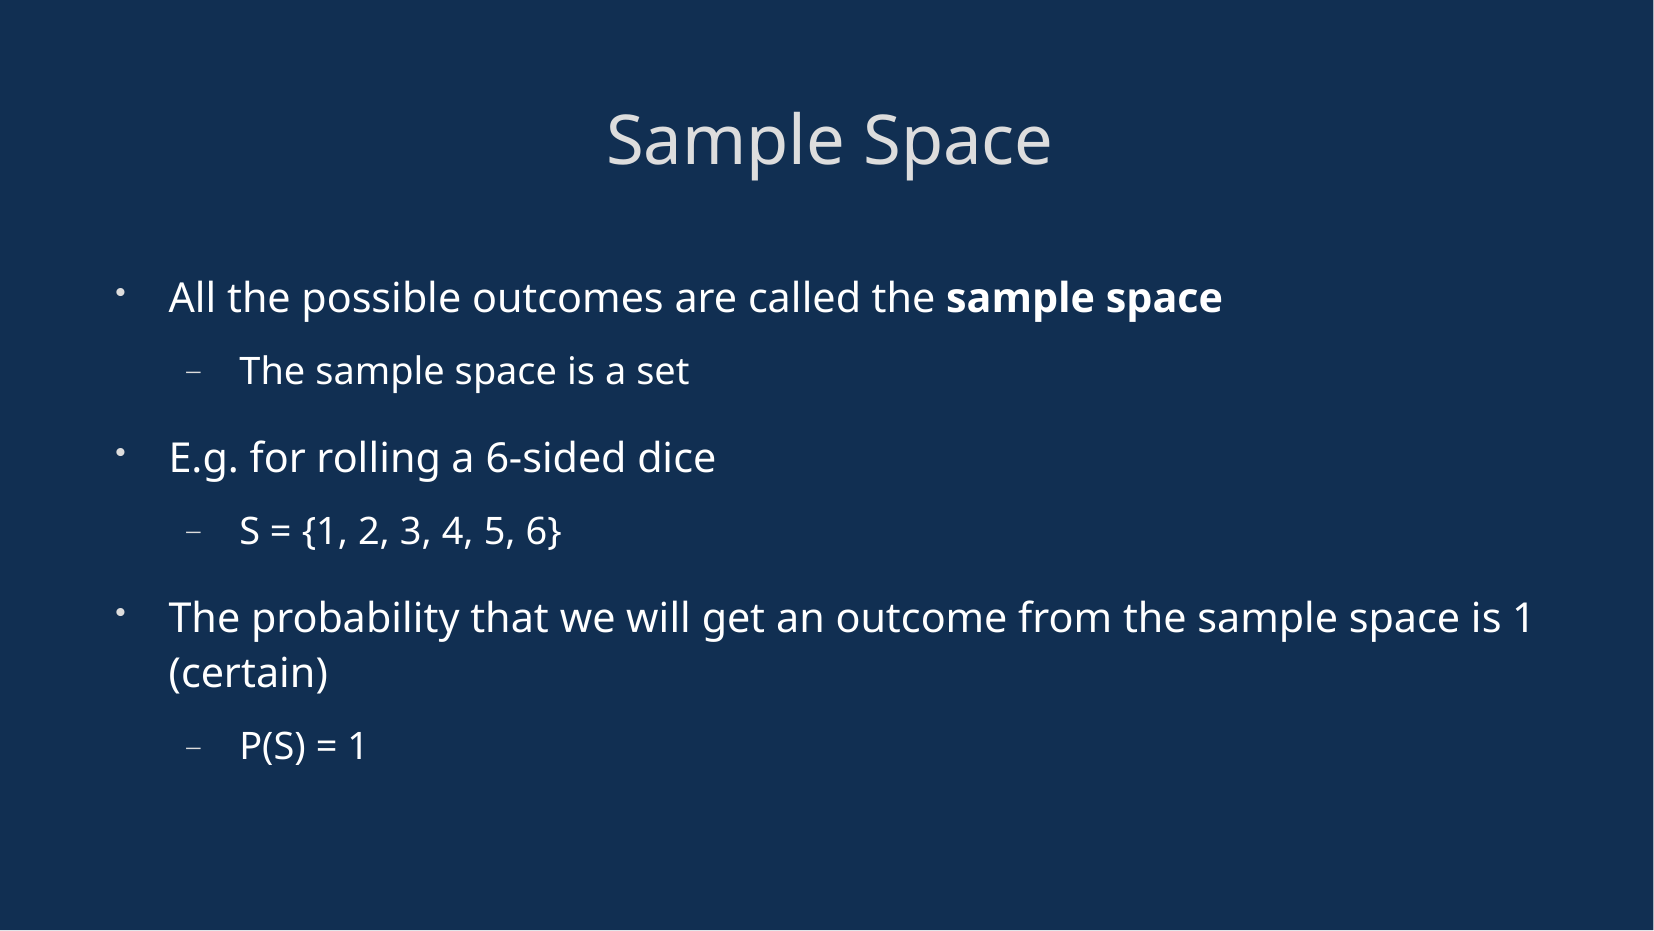

# Sample Space
All the possible outcomes are called the sample space
The sample space is a set
E.g. for rolling a 6-sided dice
S = {1, 2, 3, 4, 5, 6}
The probability that we will get an outcome from the sample space is 1 (certain)
P(S) = 1